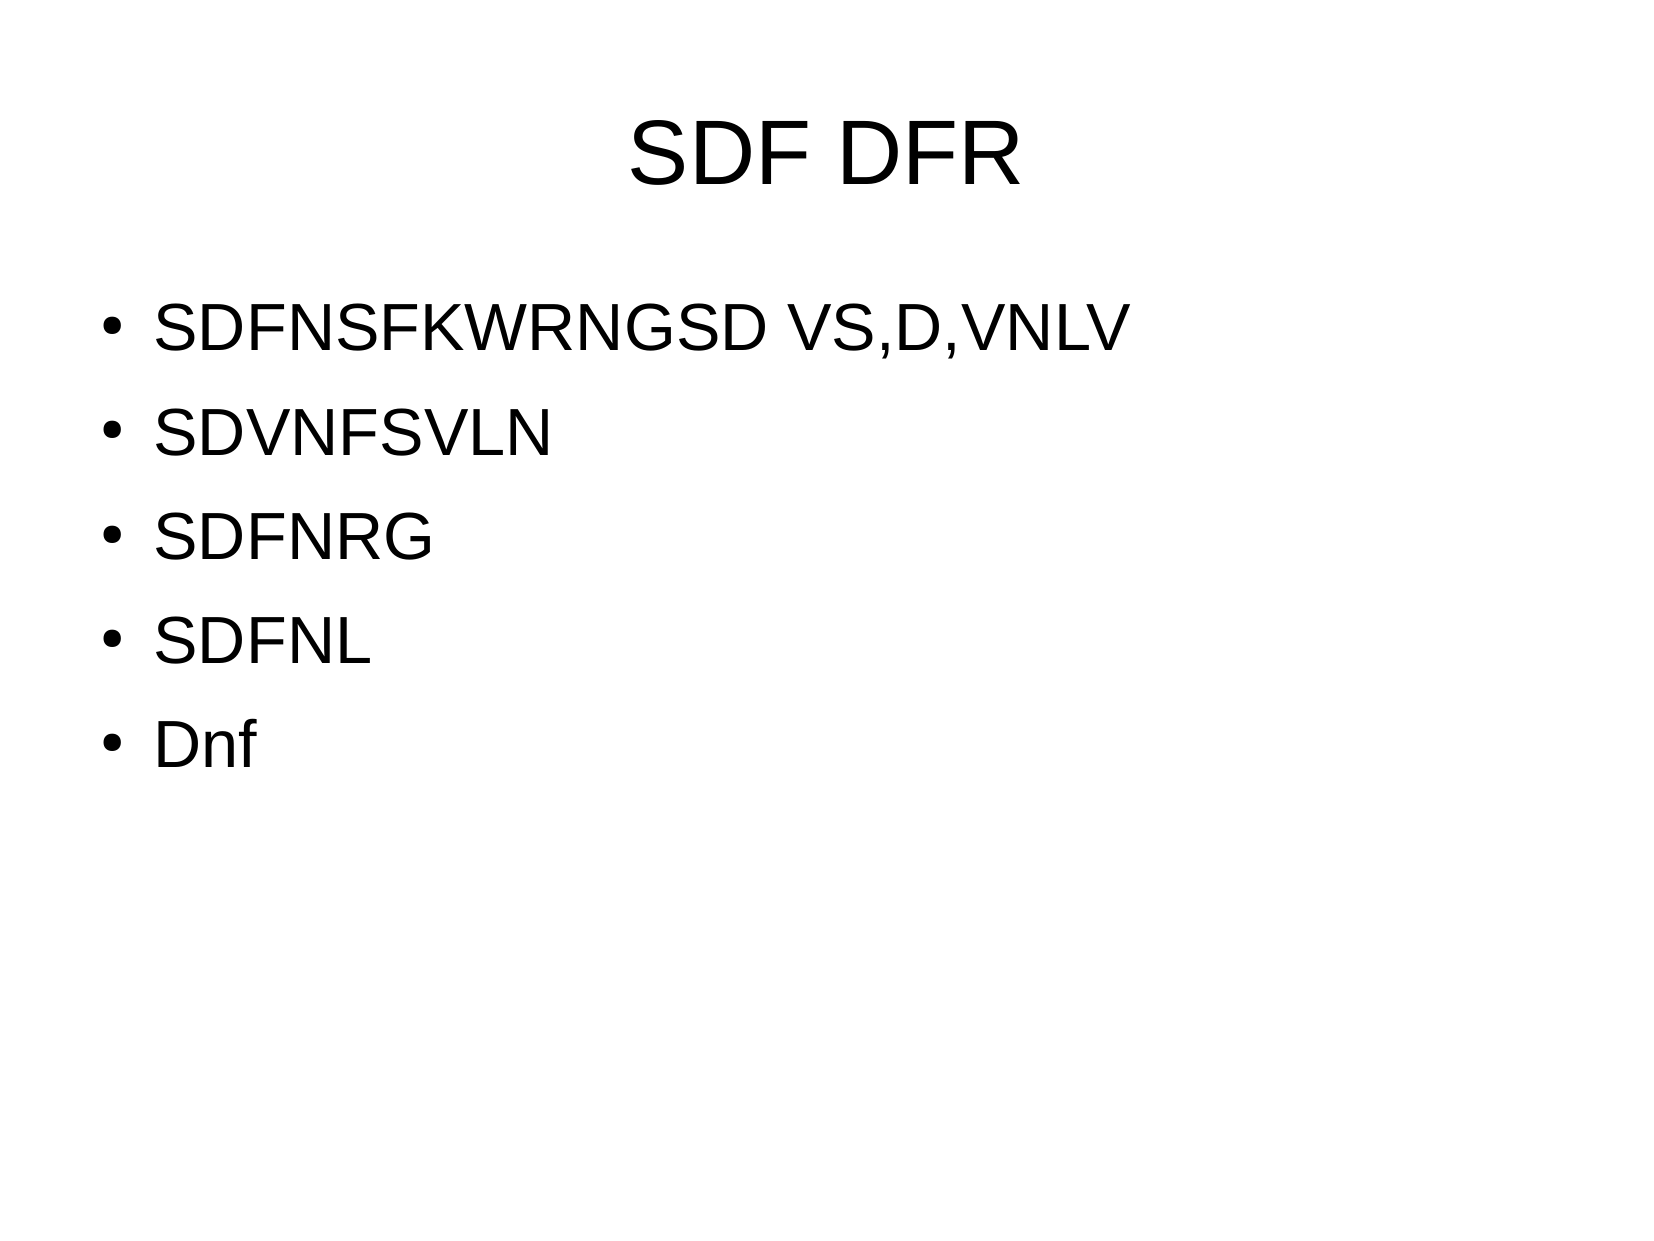

# SDF DFR
SDFNSFKWRNGSD VS,D,VNLV
SDVNFSVLN
SDFNRG
SDFNL
Dnf